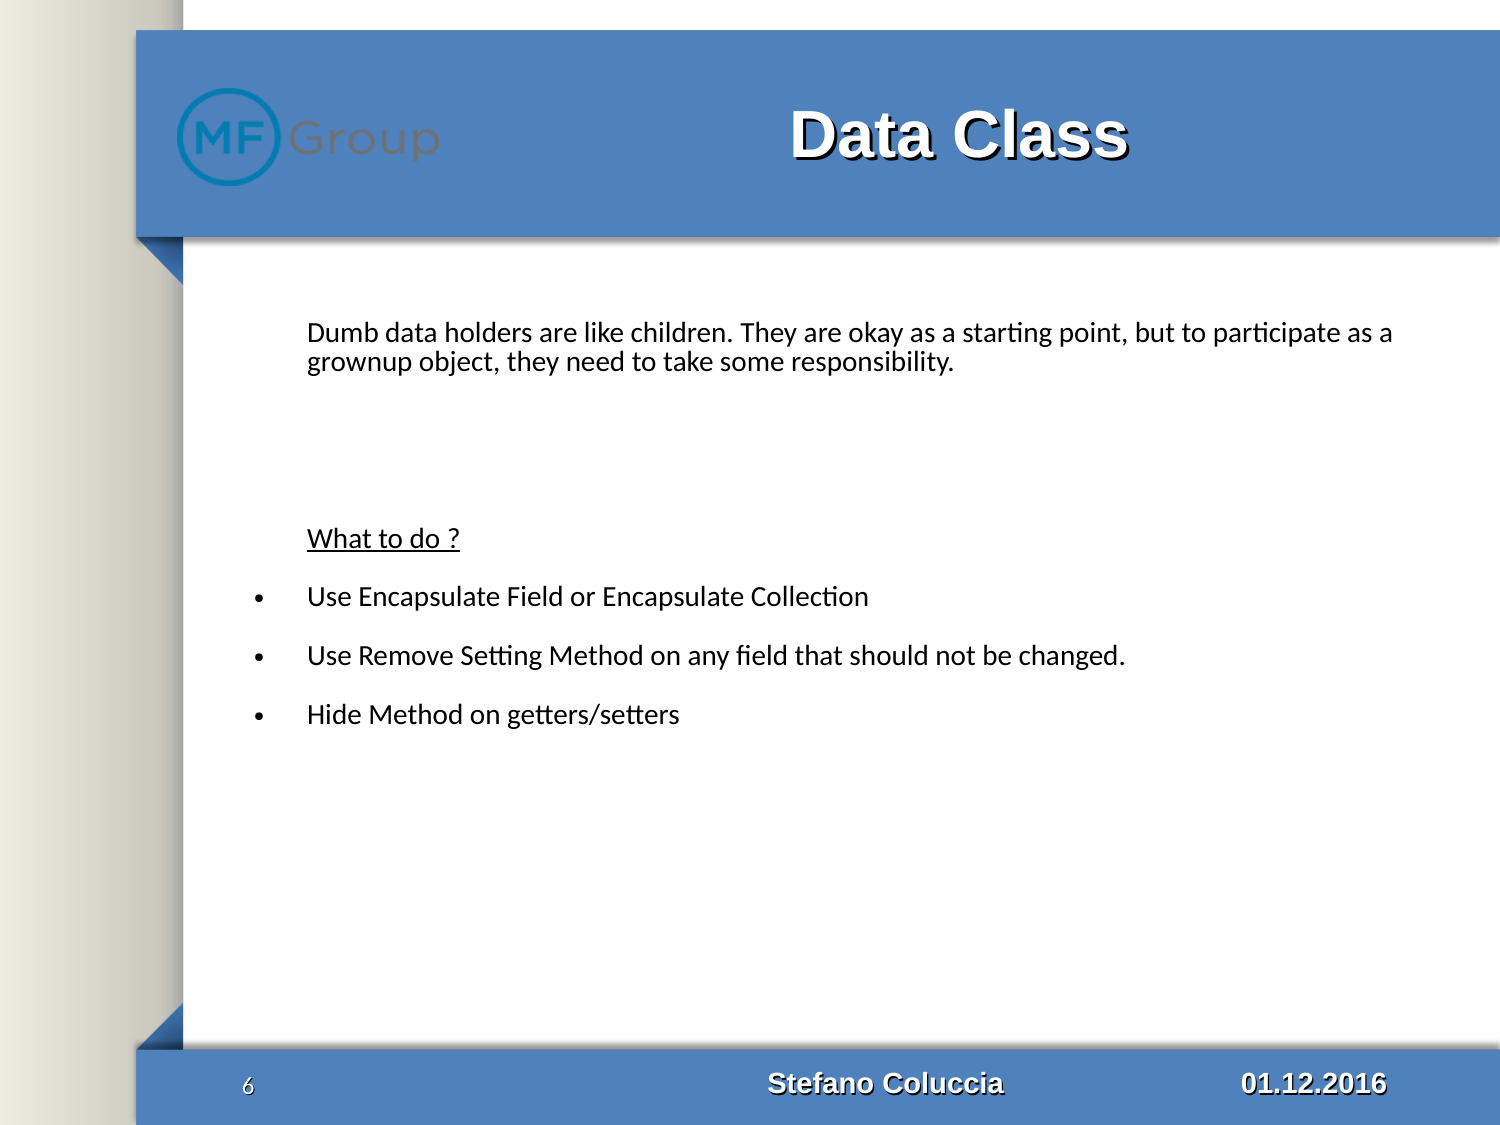

# Data Class
Dumb data holders are like children. They are okay as a starting point, but to participate as a grownup object, they need to take some responsibility.
What to do ?
Use Encapsulate Field or Encapsulate Collection
Use Remove Setting Method on any field that should not be changed.
Hide Method on getters/setters
6
Stefano Coluccia
01.12.2016